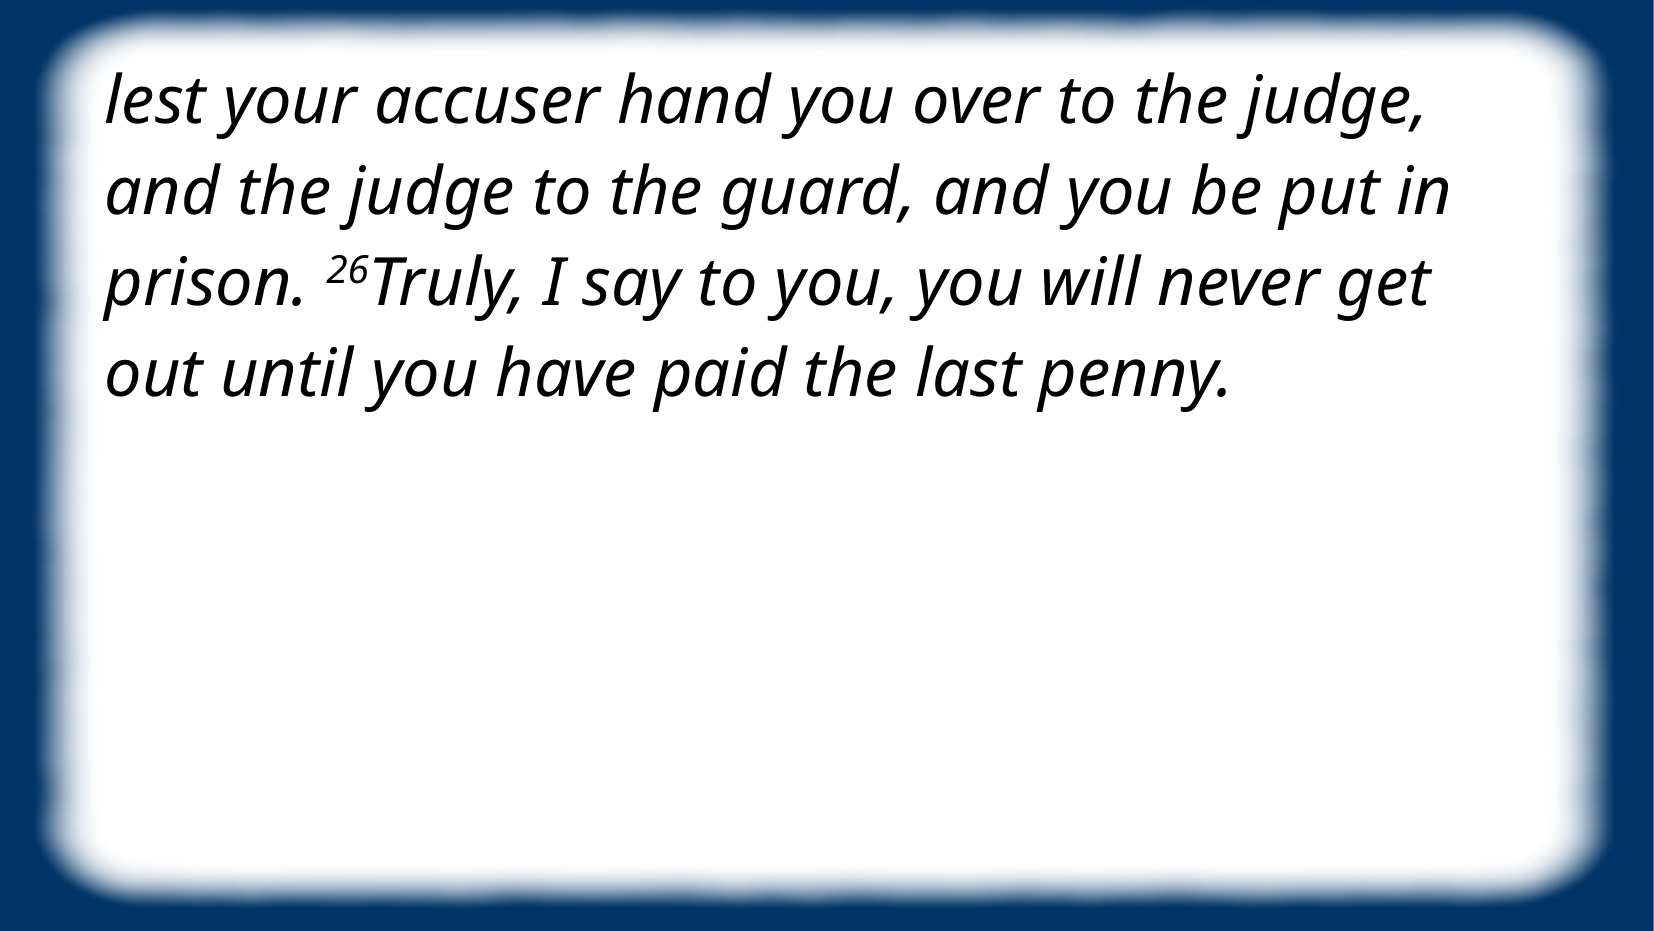

lest your accuser hand you over to the judge, and the judge to the guard, and you be put in prison. 26Truly, I say to you, you will never get out until you have paid the last penny.